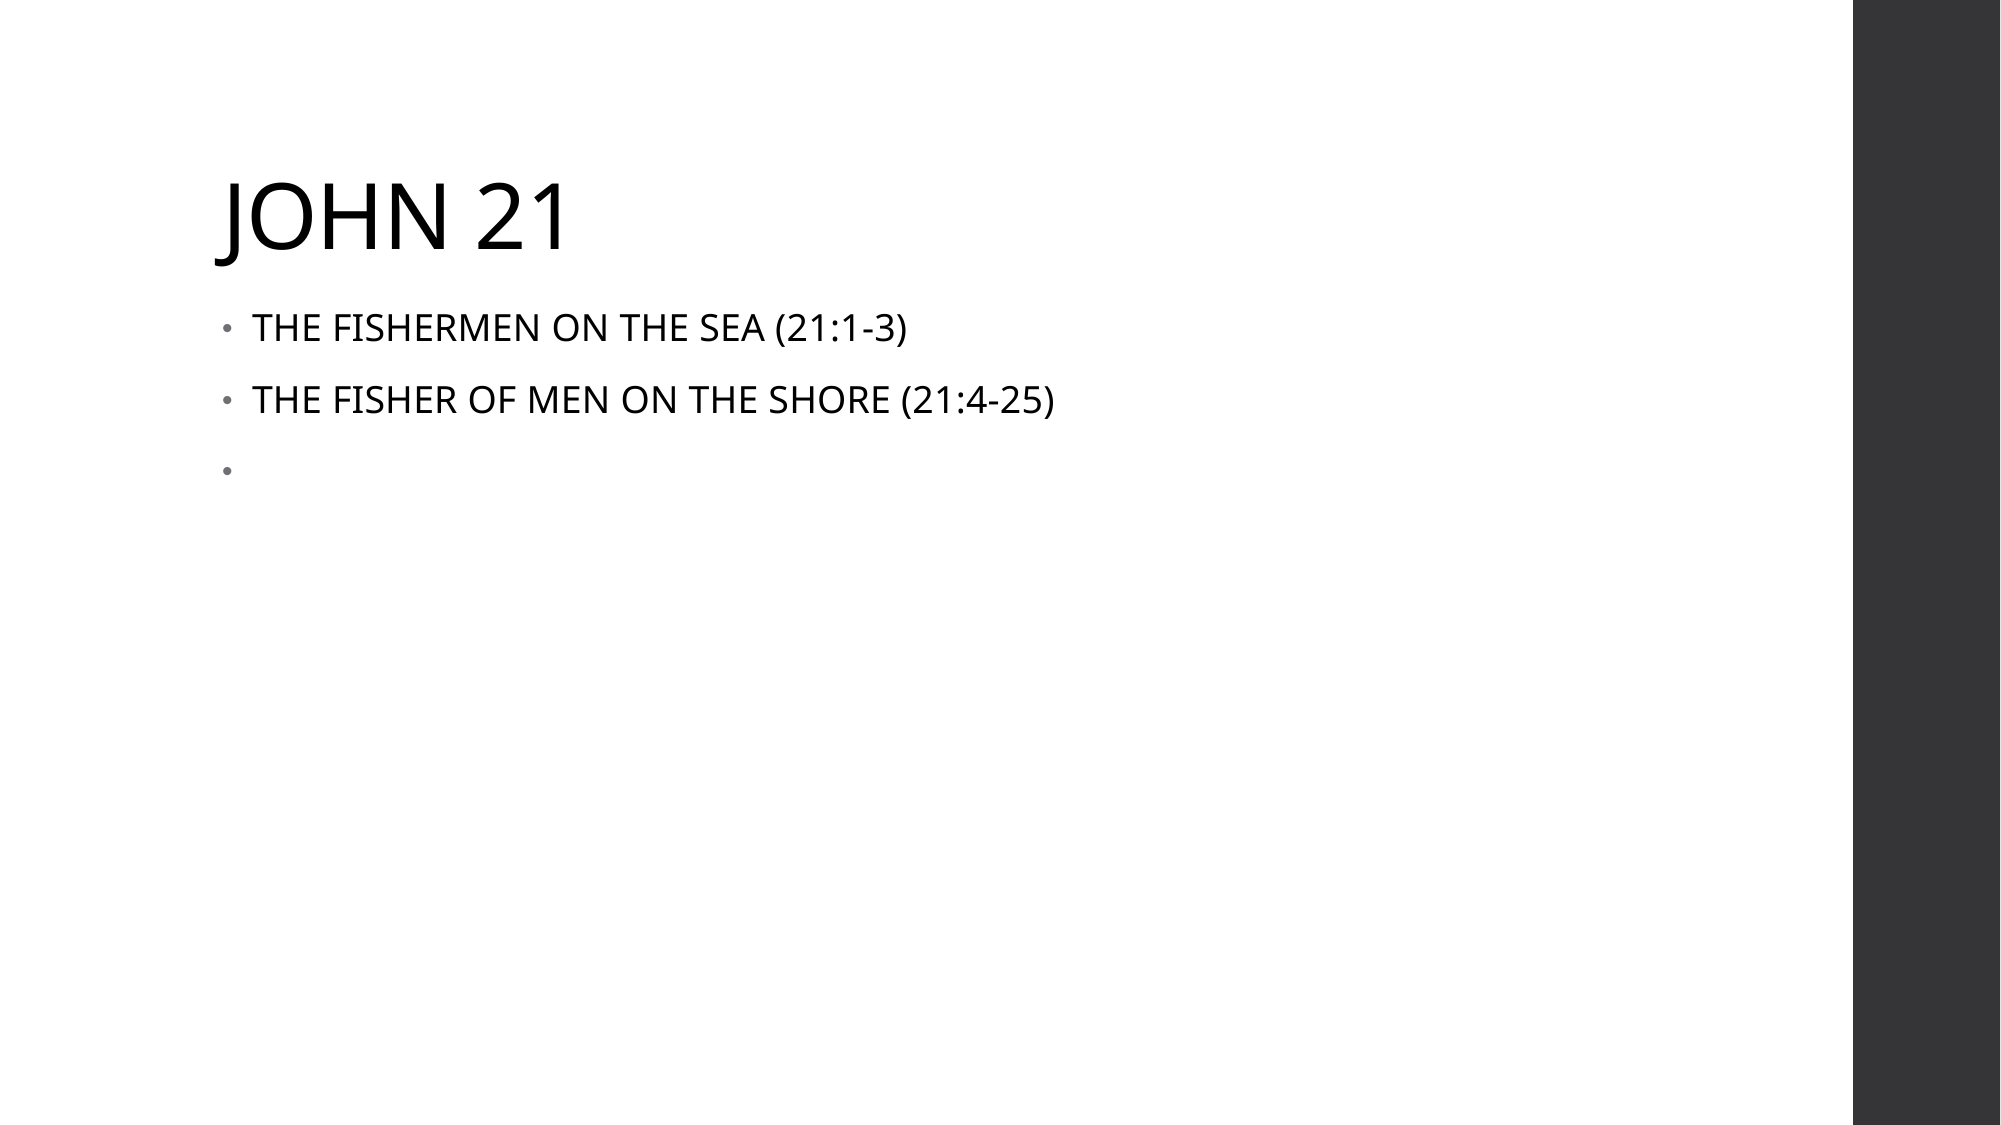

# JOHN 21
THE FISHERMEN ON THE SEA (21:1-3)
THE FISHER OF MEN ON THE SHORE (21:4-25)